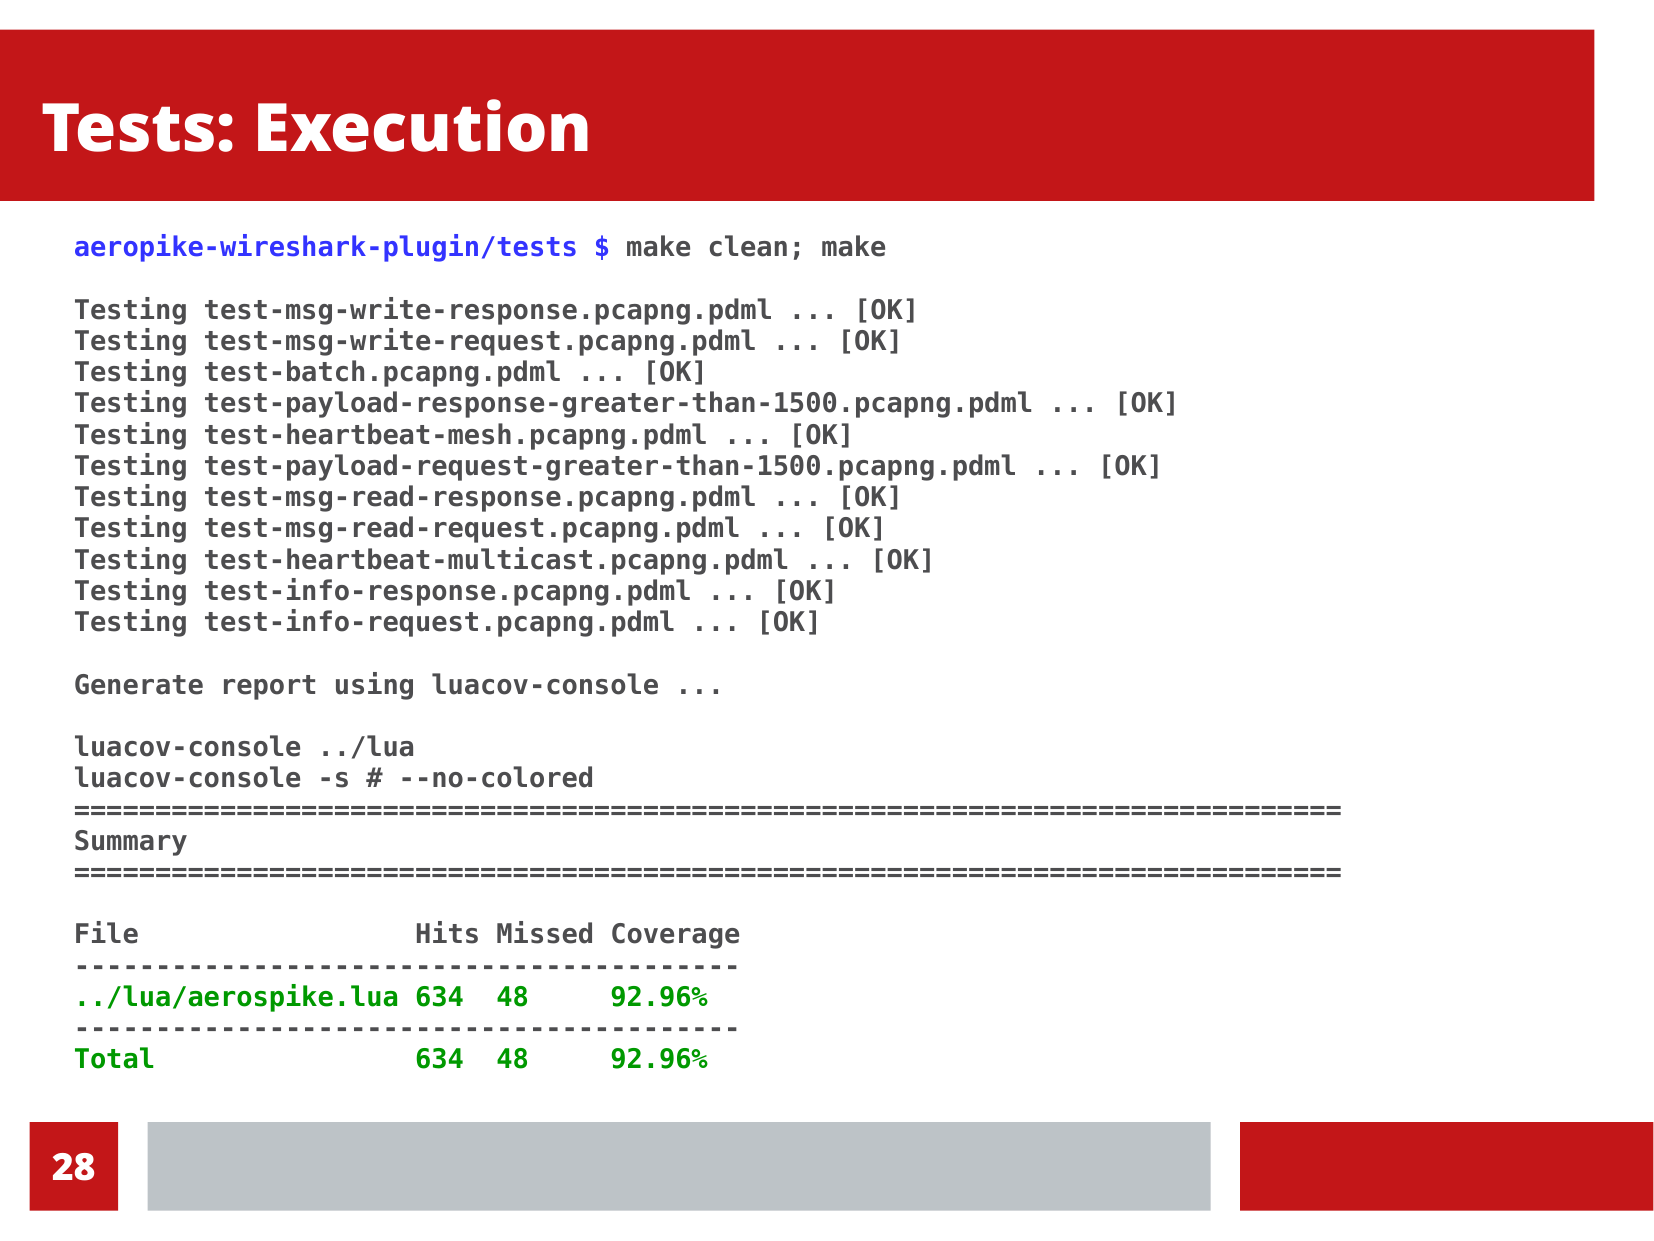

# Tests: Execution
aeropike-wireshark-plugin/tests $ make clean; make
Testing test-msg-write-response.pcapng.pdml ... [OK]
Testing test-msg-write-request.pcapng.pdml ... [OK]
Testing test-batch.pcapng.pdml ... [OK]
Testing test-payload-response-greater-than-1500.pcapng.pdml ... [OK]
Testing test-heartbeat-mesh.pcapng.pdml ... [OK]
Testing test-payload-request-greater-than-1500.pcapng.pdml ... [OK]
Testing test-msg-read-response.pcapng.pdml ... [OK]
Testing test-msg-read-request.pcapng.pdml ... [OK]
Testing test-heartbeat-multicast.pcapng.pdml ... [OK]
Testing test-info-response.pcapng.pdml ... [OK]
Testing test-info-request.pcapng.pdml ... [OK]
Generate report using luacov-console ...
luacov-console ../lua
luacov-console -s # --no-colored
==============================================================================
Summary
==============================================================================
File Hits Missed Coverage
-----------------------------------------
../lua/aerospike.lua 634 48 92.96%
-----------------------------------------
Total 634 48 92.96%
28